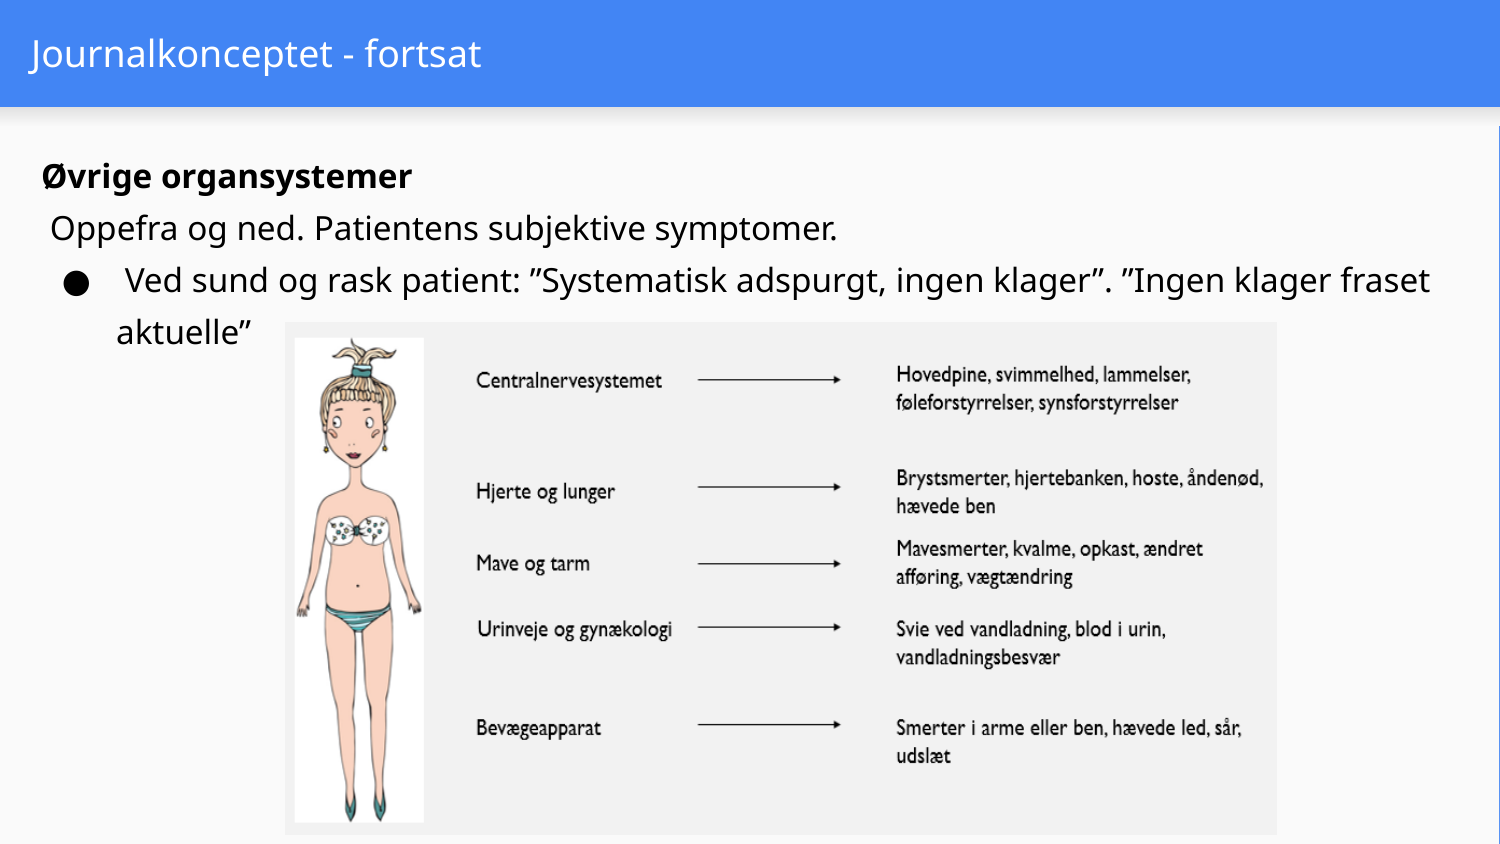

# Journalkonceptet - fortsat
Øvrige organsystemer
 Oppefra og ned. Patientens subjektive symptomer.
 Ved sund og rask patient: ”Systematisk adspurgt, ingen klager”. ”Ingen klager fraset aktuelle”